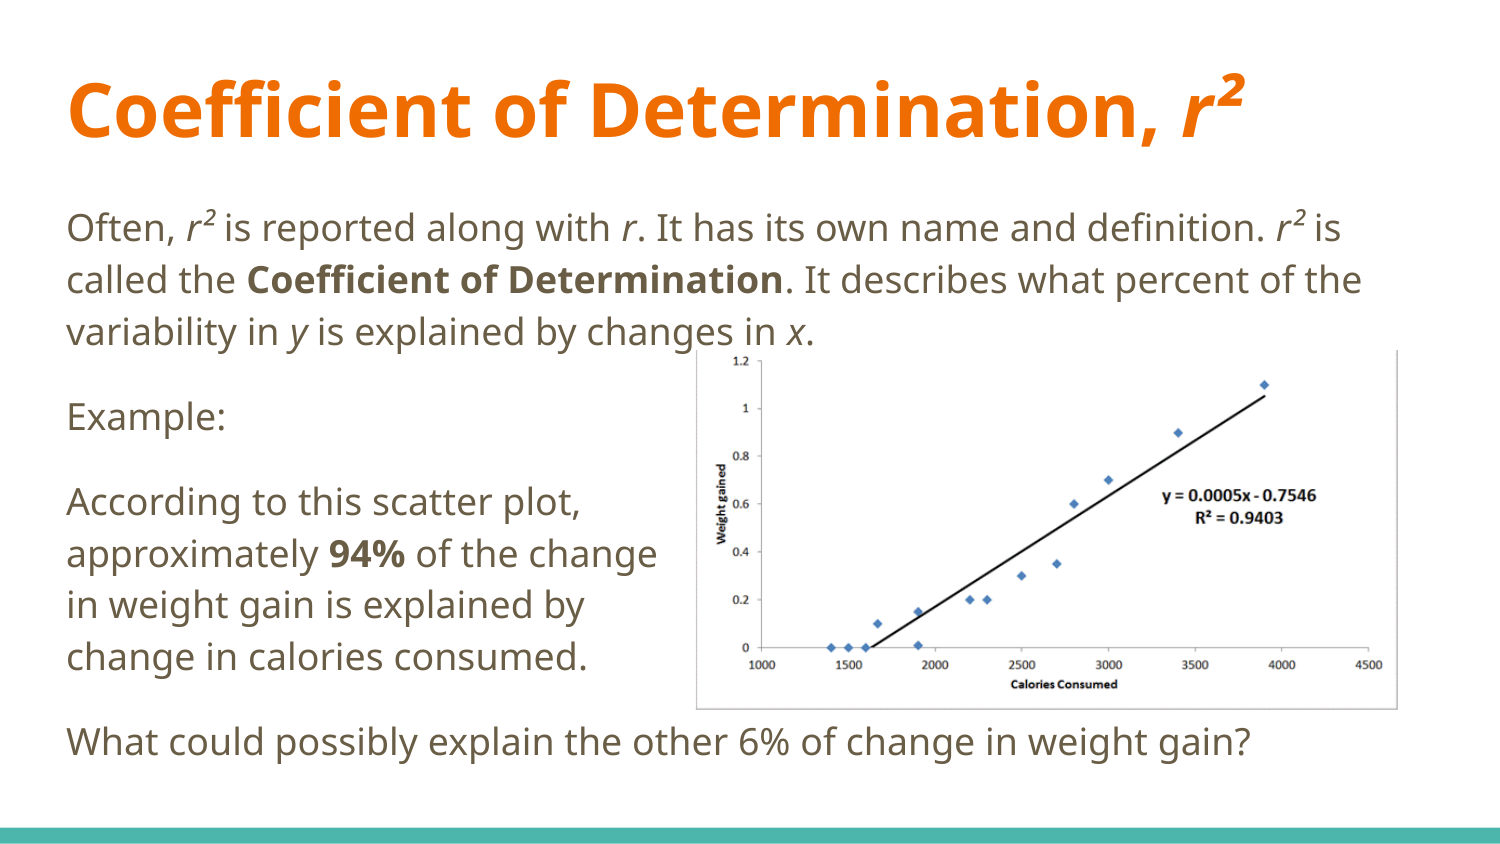

# Coefficient of Determination, r²
Often, r² is reported along with r. It has its own name and definition. r² is called the Coefficient of Determination. It describes what percent of the variability in y is explained by changes in x.
Example:
According to this scatter plot,
approximately 94% of the change
in weight gain is explained by
change in calories consumed.
What could possibly explain the other 6% of change in weight gain?